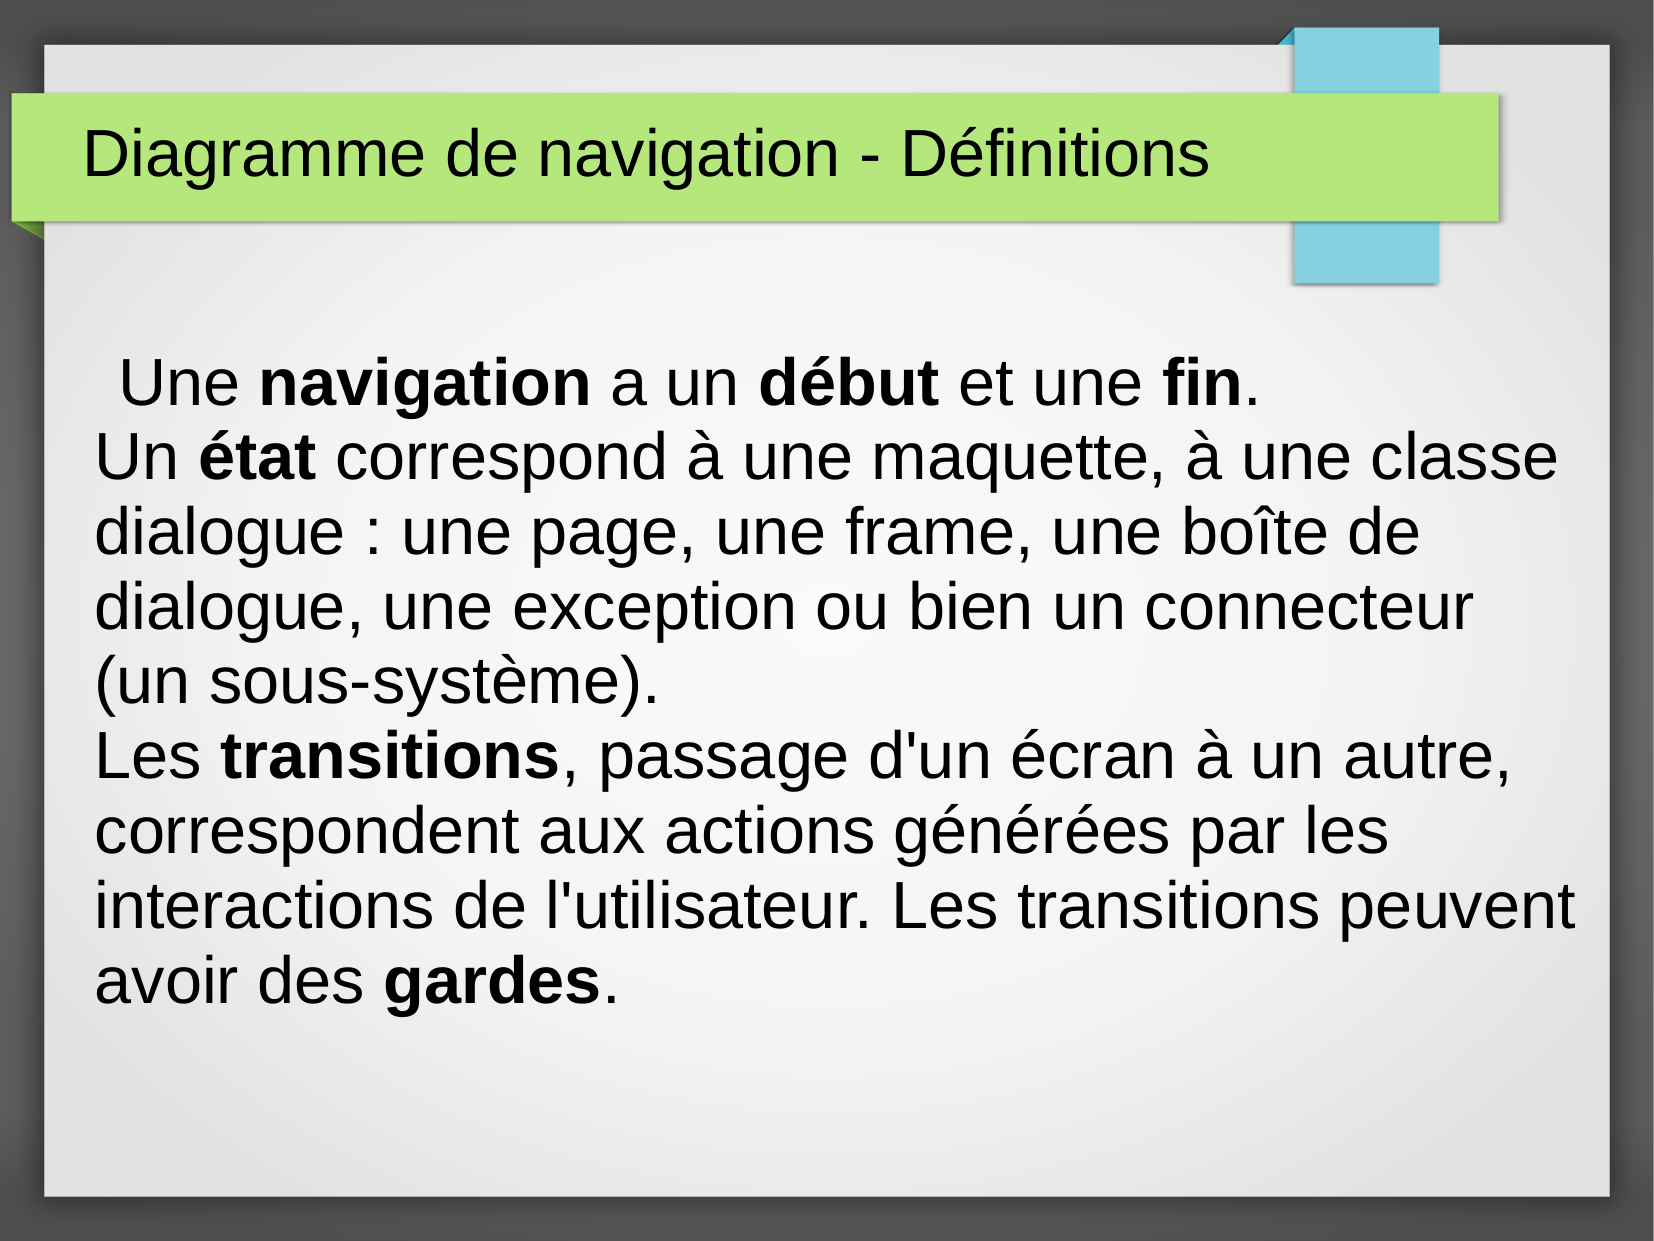

# Diagramme de navigation - Définitions
Une navigation a un début et une fin.
Un état correspond à une maquette, à une classe dialogue : une page, une frame, une boîte de dialogue, une exception ou bien un connecteur (un sous-système).
Les transitions, passage d'un écran à un autre, correspondent aux actions générées par les interactions de l'utilisateur. Les transitions peuvent avoir des gardes.